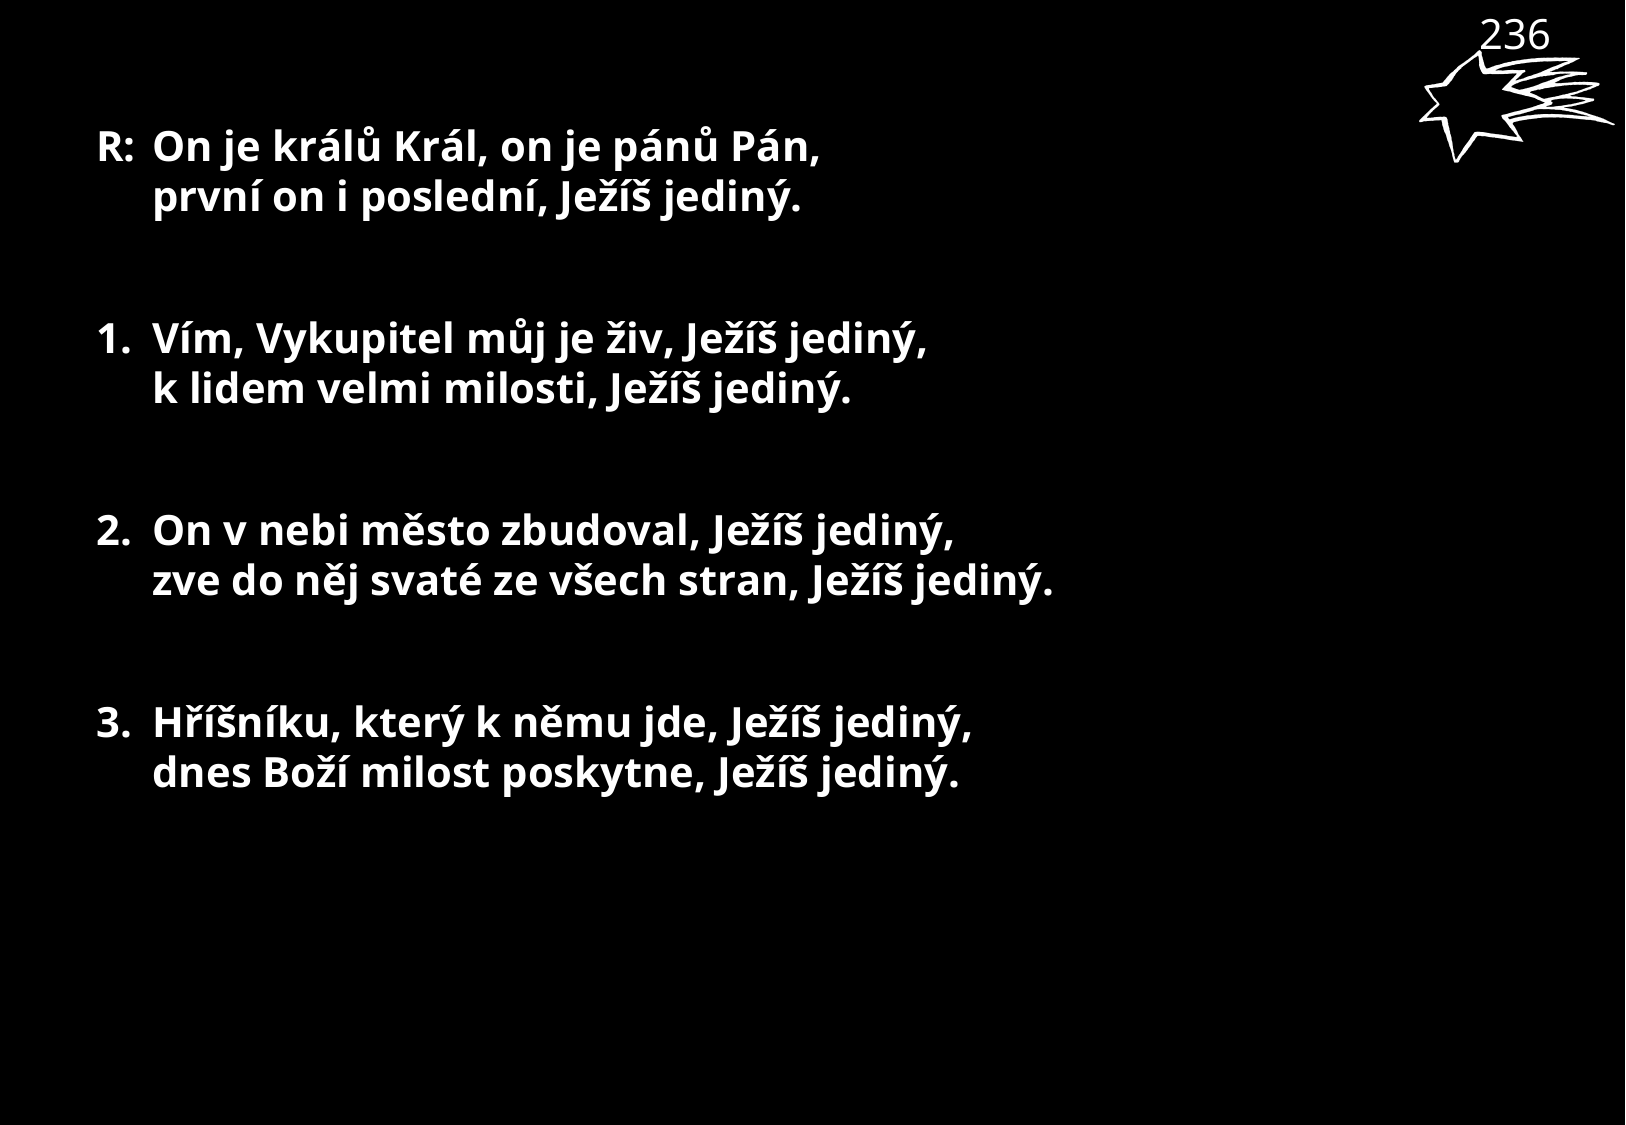

236
# R: 	On je králů Král, on je pánů Pán, první on i poslední, Ježíš jediný.
1. 	Vím, Vykupitel můj je živ, Ježíš jediný,
k lidem velmi milosti, Ježíš jediný.
2.	On v nebi město zbudoval, Ježíš jediný,
zve do něj svaté ze všech stran, Ježíš jediný.
3.	Hříšníku, který k němu jde, Ježíš jediný,
dnes Boží milost poskytne, Ježíš jediný.